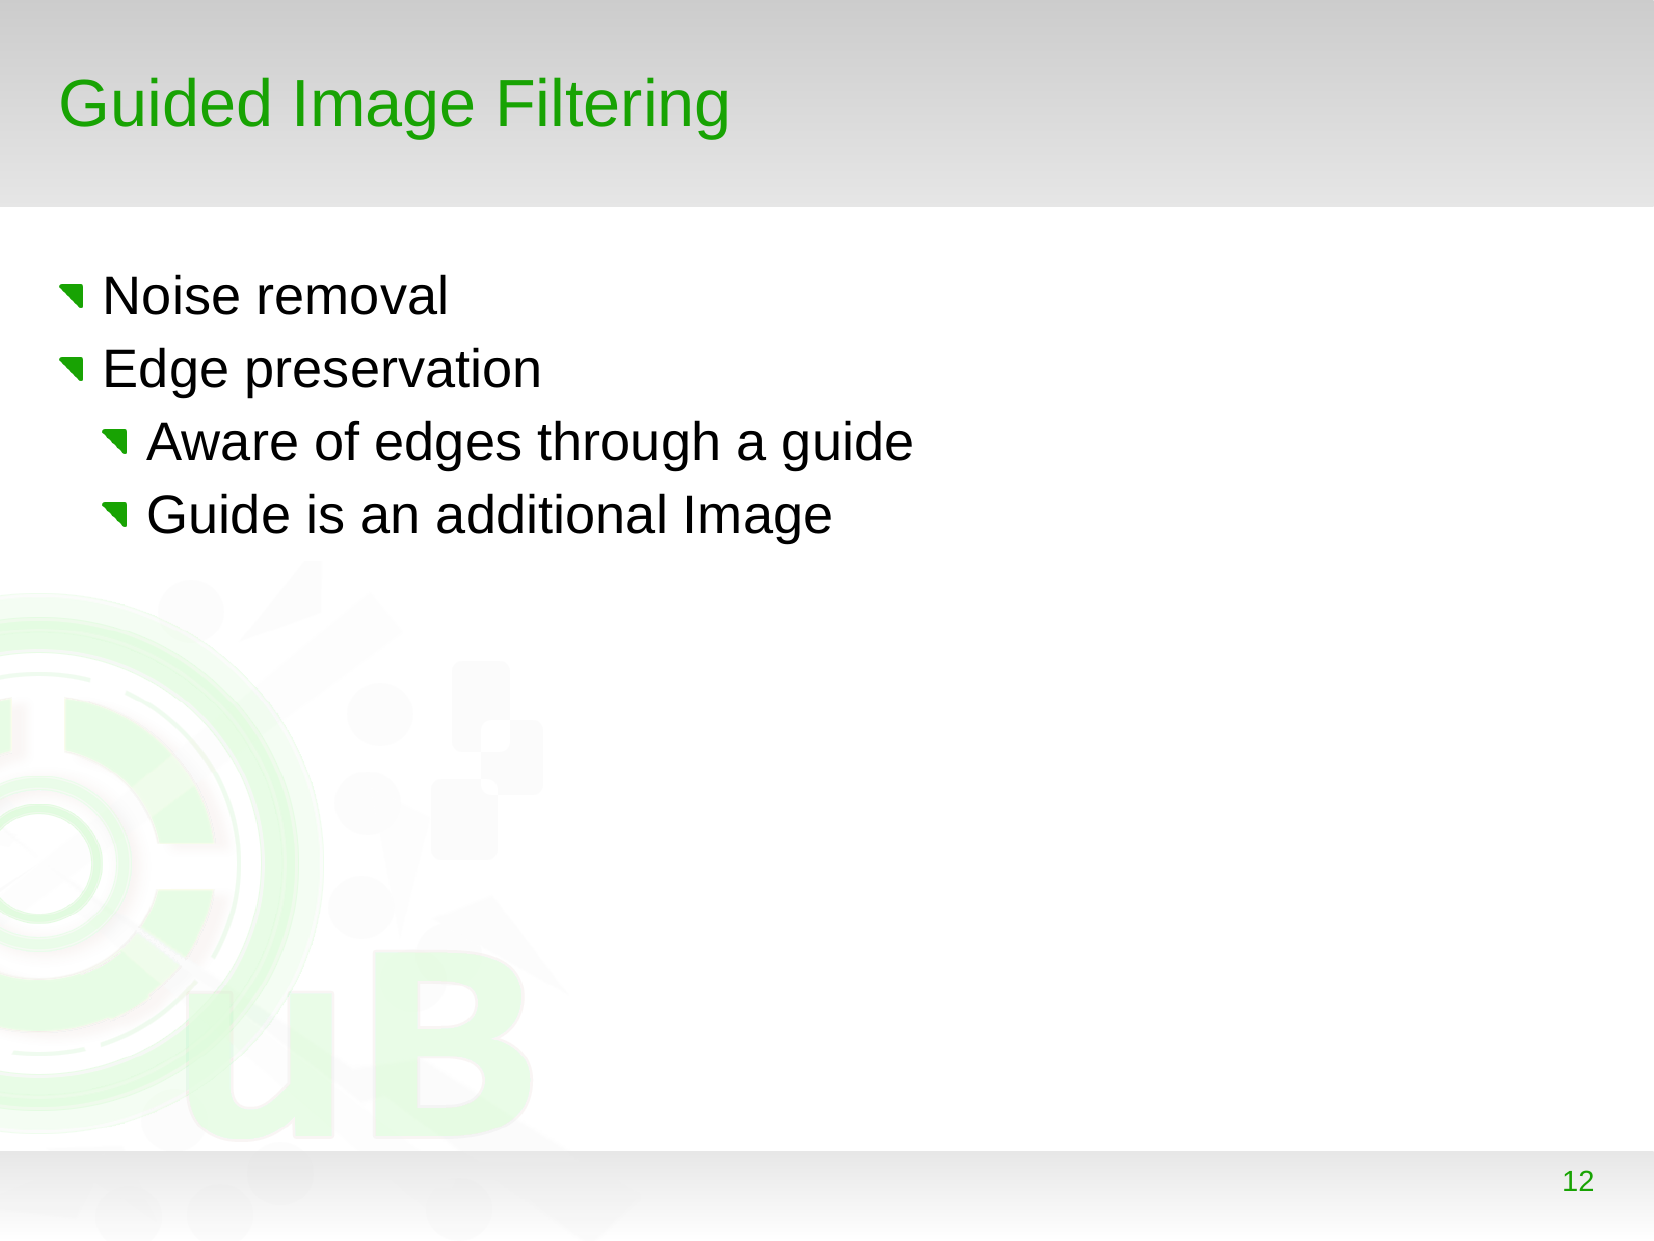

# Guided Image Filtering
Noise removal
Edge preservation
Aware of edges through a guide
Guide is an additional Image
12